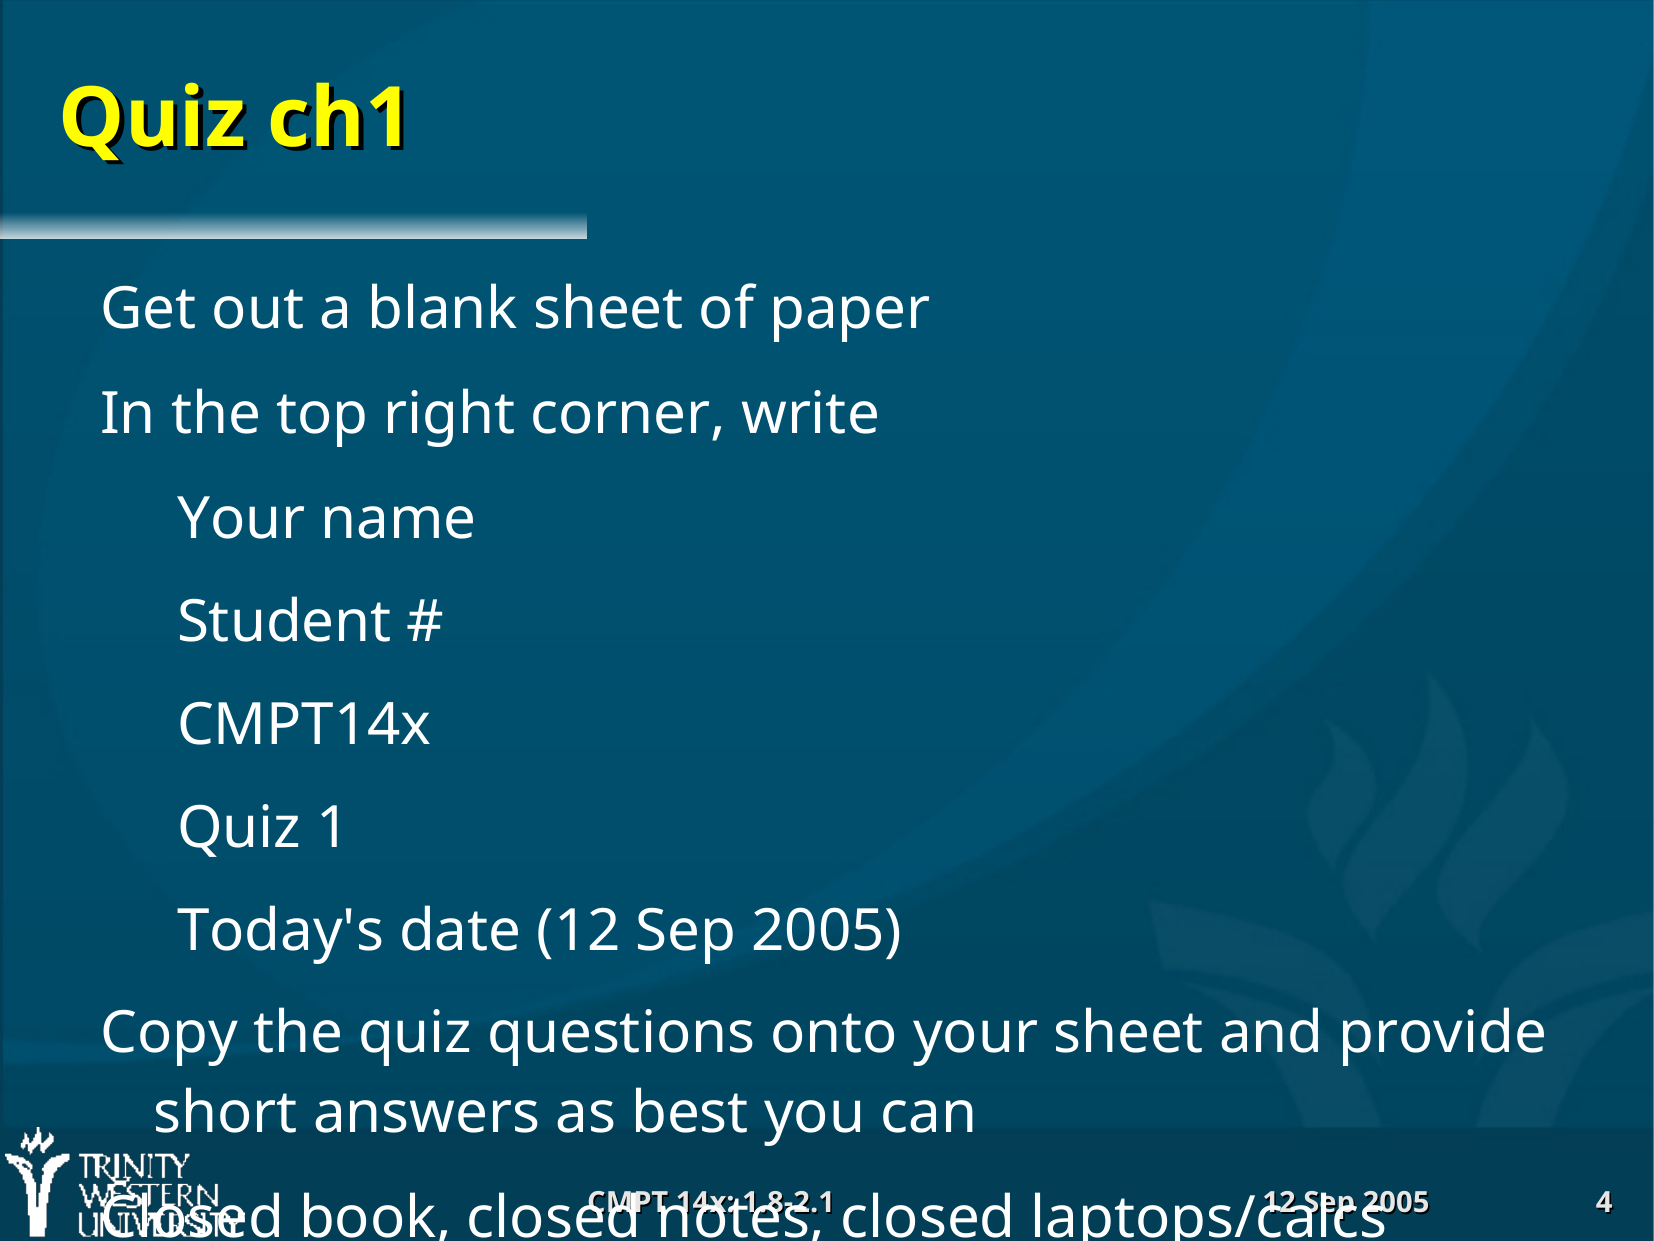

# Quiz ch1
Get out a blank sheet of paper
In the top right corner, write
Your name
Student #
CMPT14x
Quiz 1
Today's date (12 Sep 2005)
Copy the quiz questions onto your sheet and provide short answers as best you can
Closed book, closed notes, closed laptops/calcs
CMPT 14x: 1.8-2.1
12 Sep 2005
4